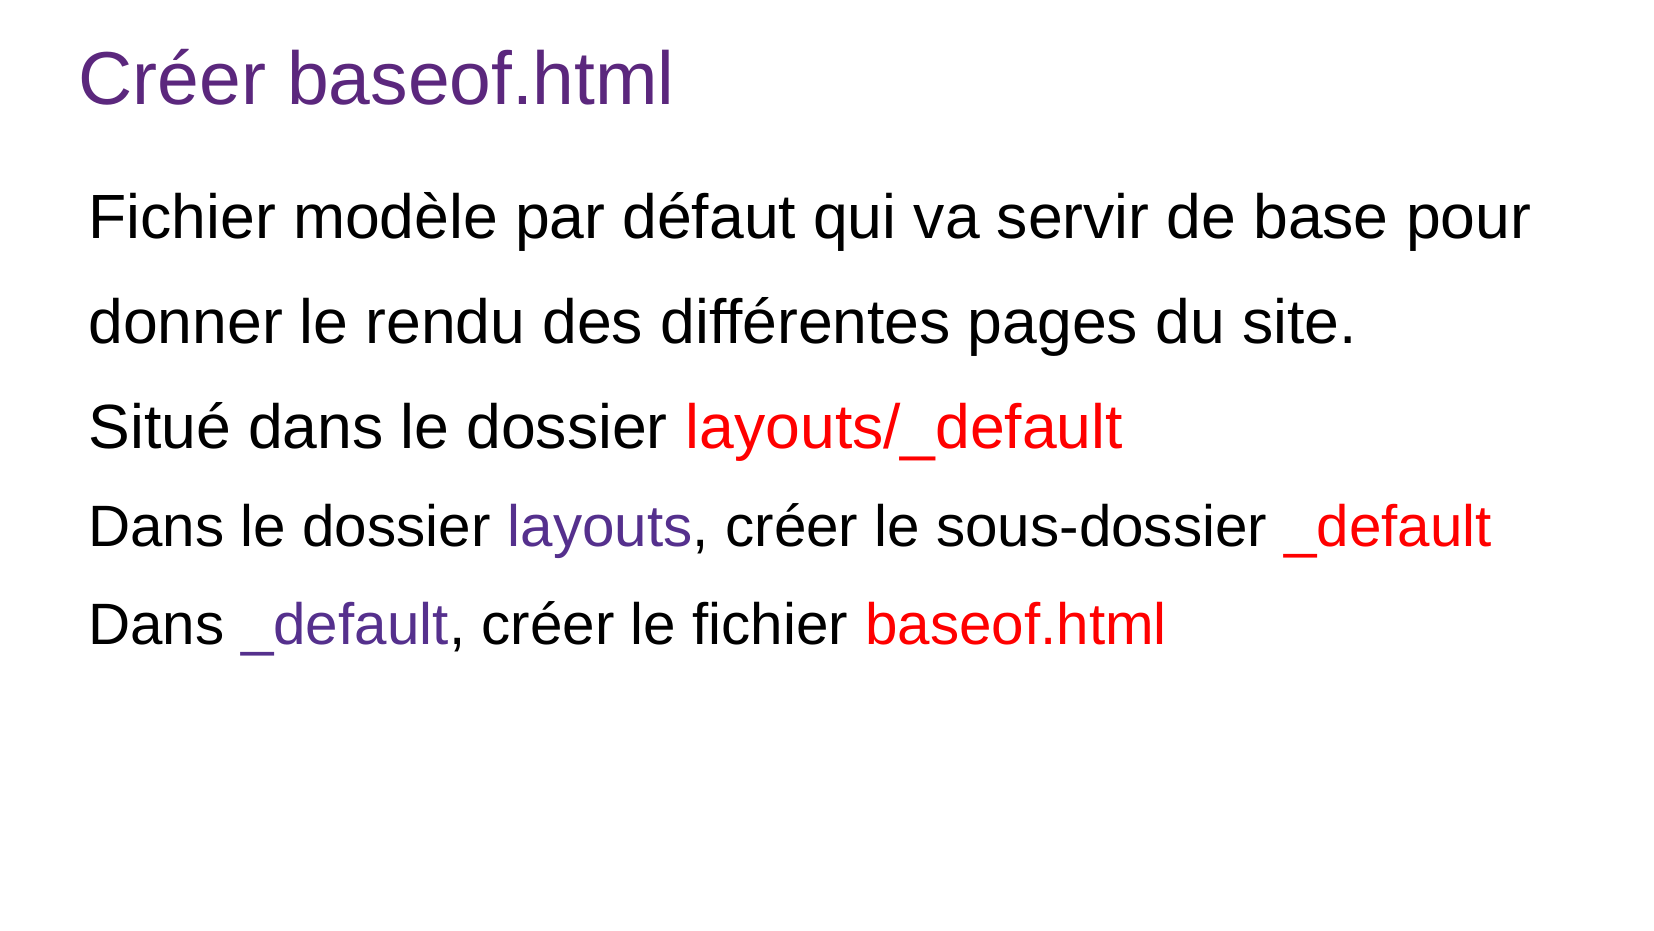

# Créer baseof.html
Fichier modèle par défaut qui va servir de base pour donner le rendu des différentes pages du site.
Situé dans le dossier layouts/_default
Dans le dossier layouts, créer le sous-dossier _default
Dans _default, créer le fichier baseof.html